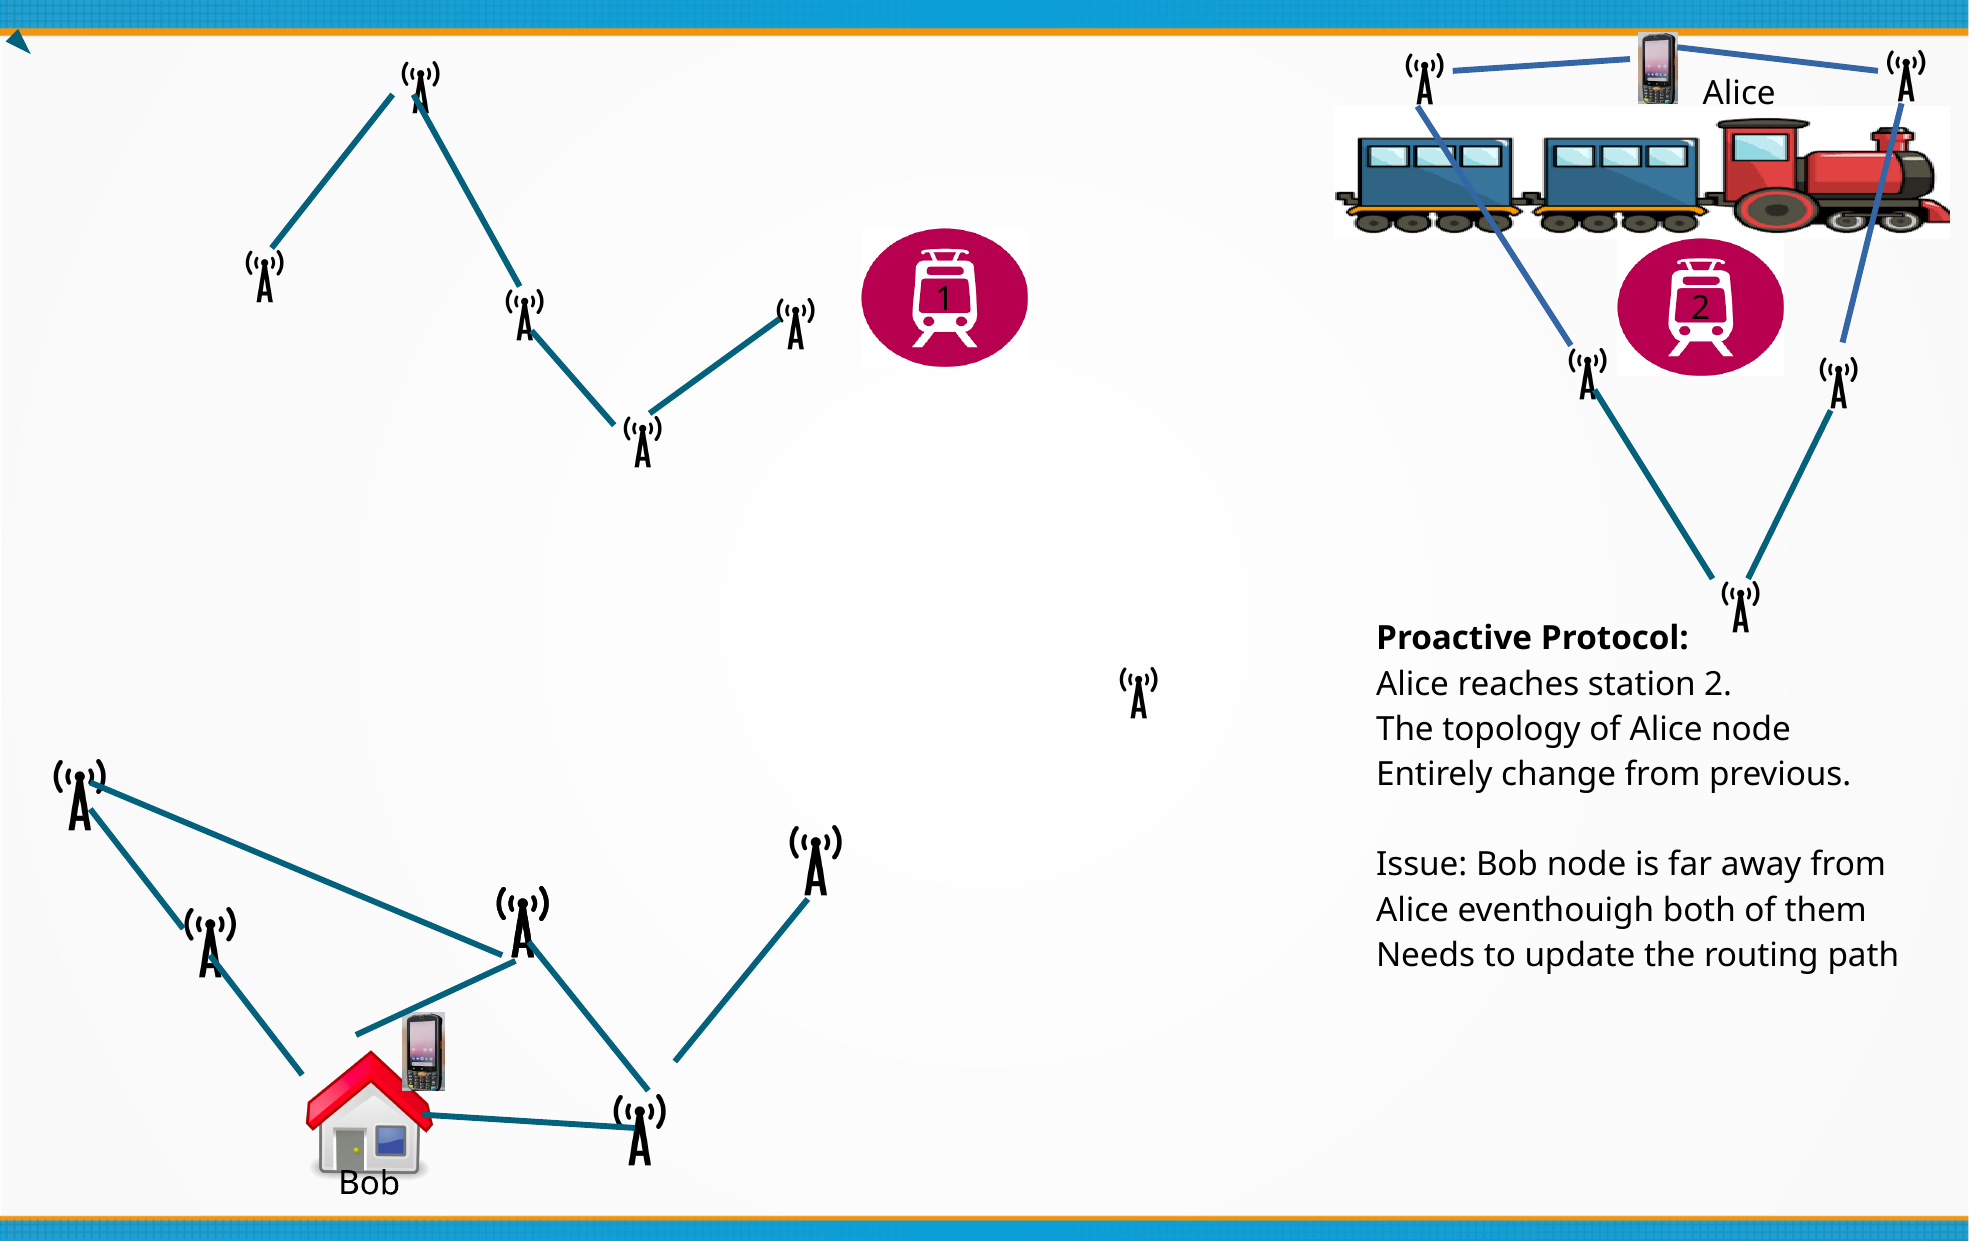

Alice
1
2
2
Proactive Protocol:
Alice reaches station 2.
The topology of Alice node
Entirely change from previous.
Issue: Bob node is far away from
Alice eventhouigh both of them
Needs to update the routing path
Bob